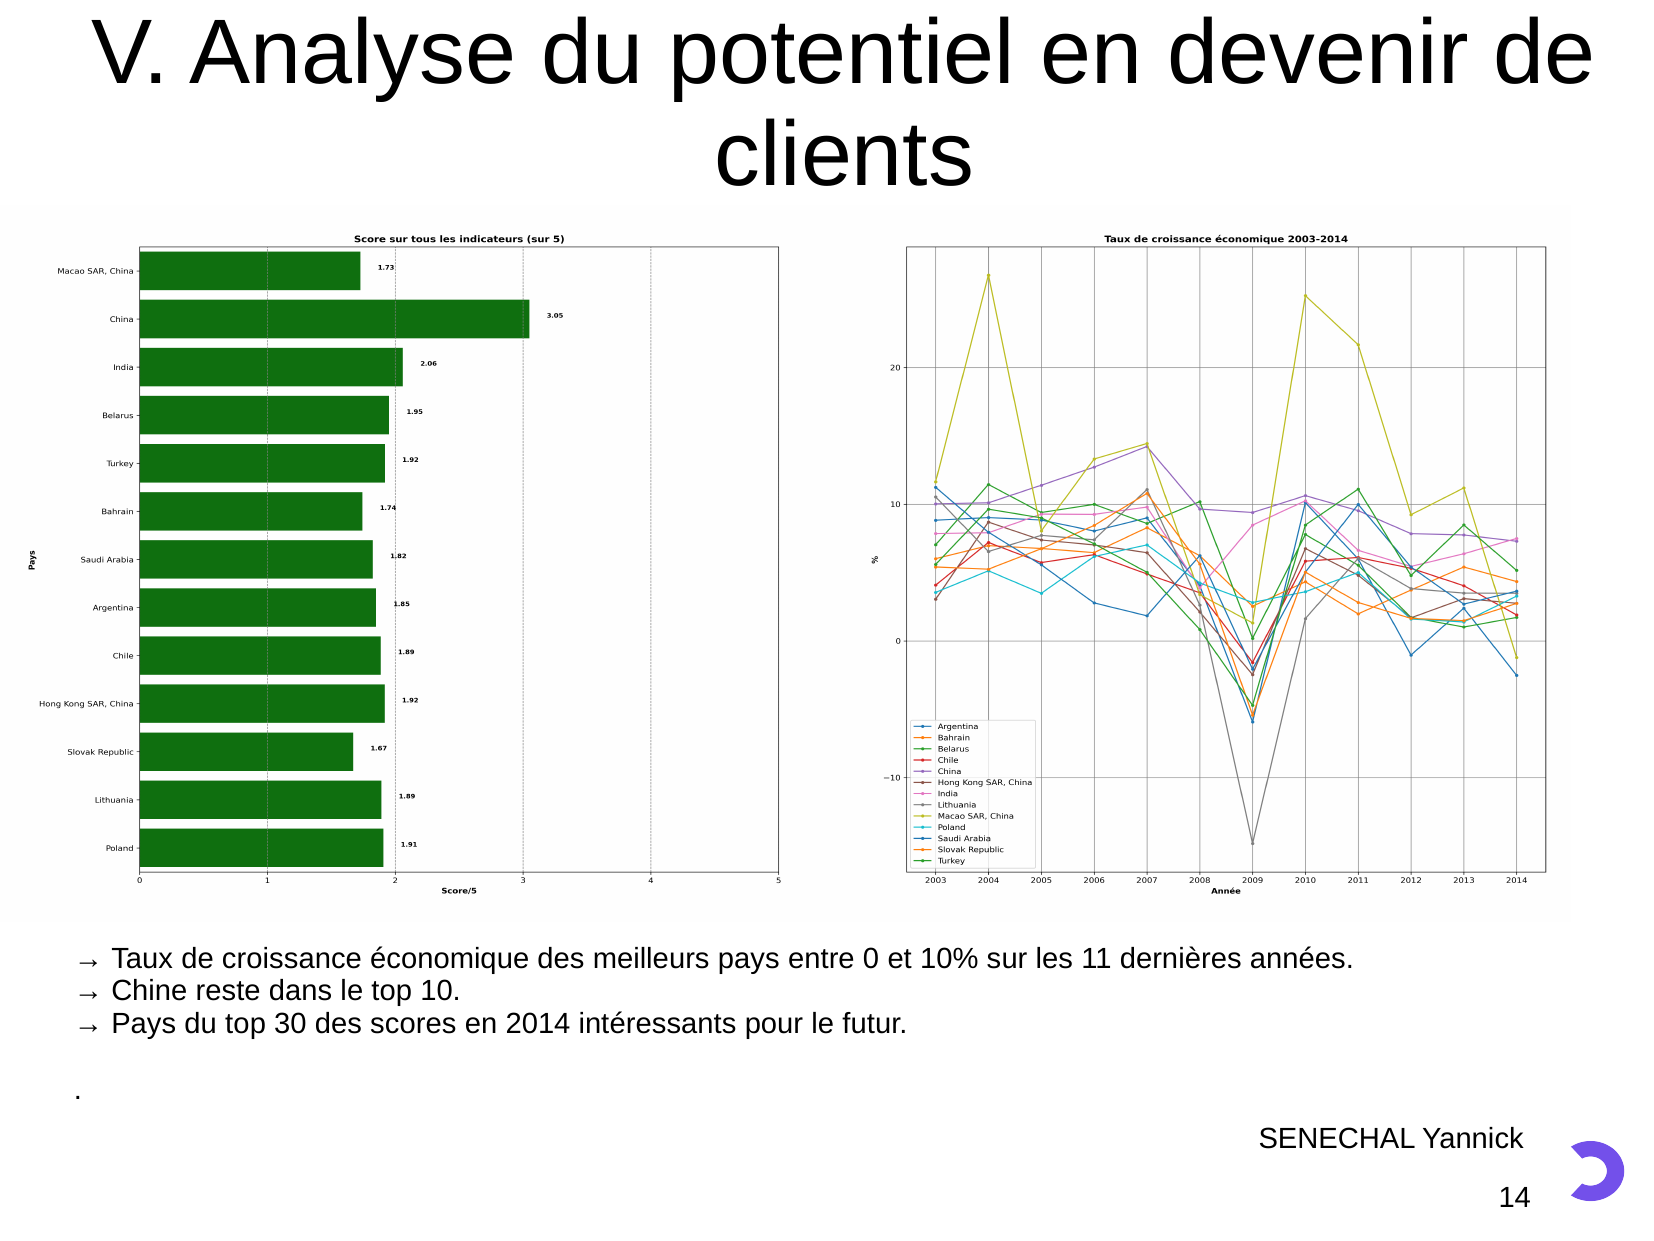

# V. Analyse du potentiel en devenir de clients
→ Taux de croissance économique des meilleurs pays entre 0 et 10% sur les 11 dernières années.
→ Chine reste dans le top 10.
→ Pays du top 30 des scores en 2014 intéressants pour le futur.
.
SENECHAL Yannick
14